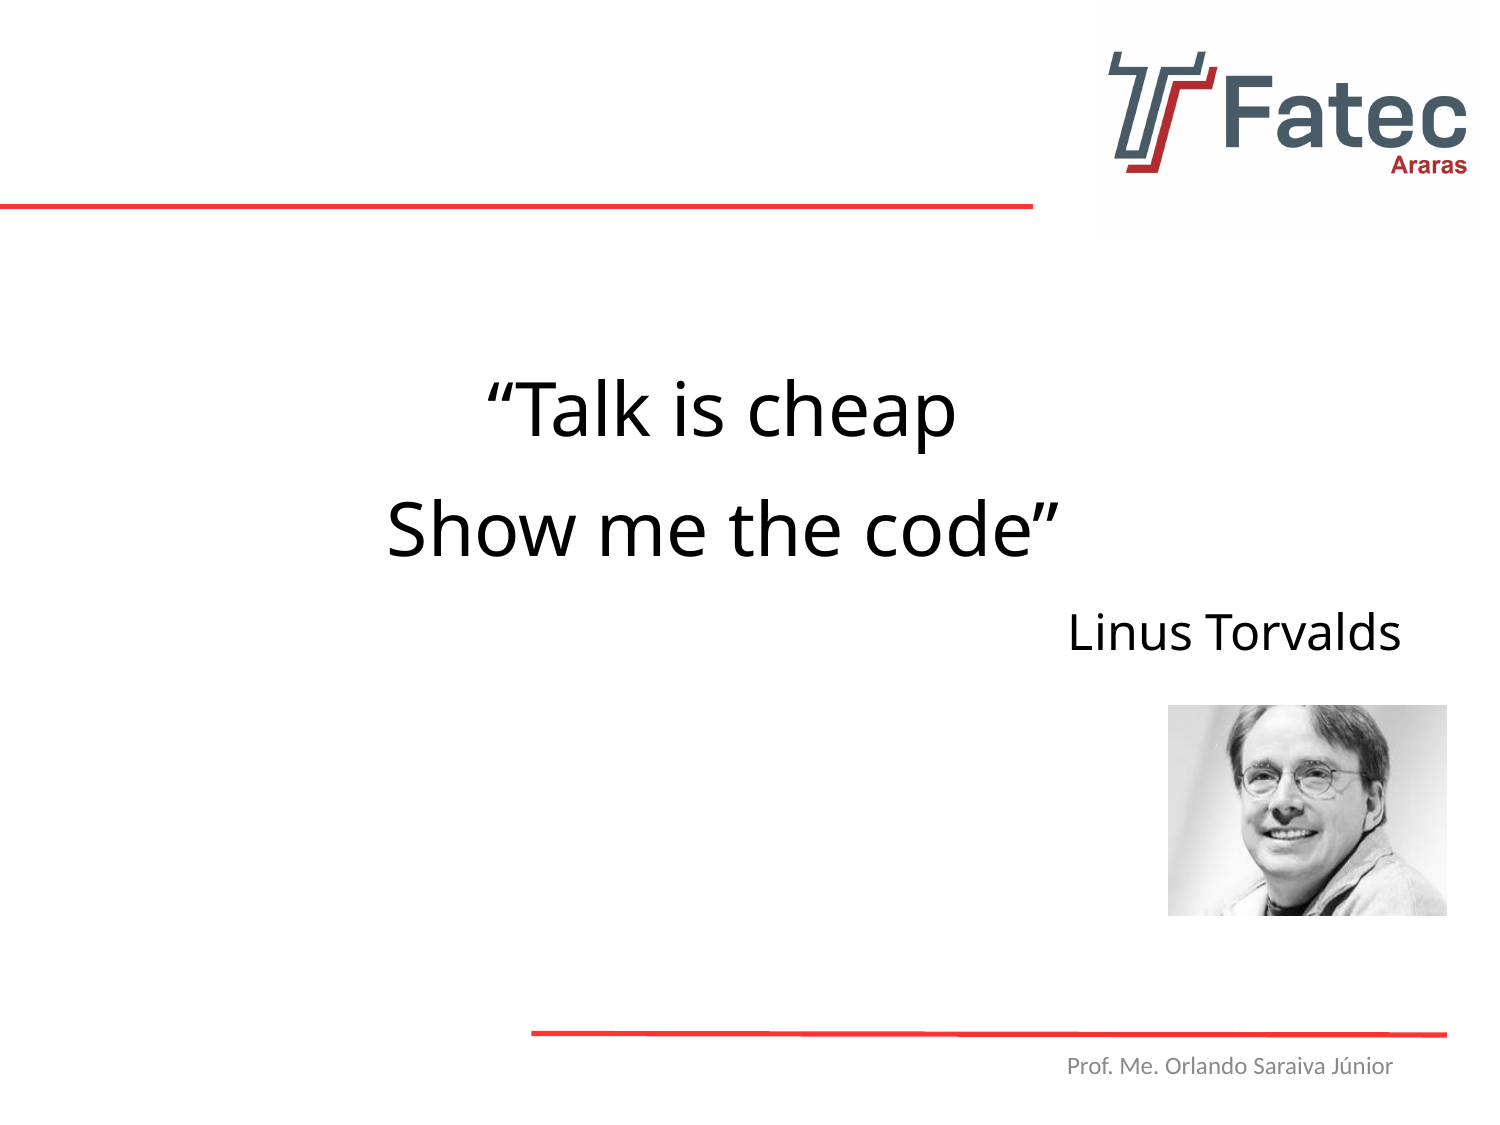

# “Talk is cheap
Show me the code”
Linus Torvalds